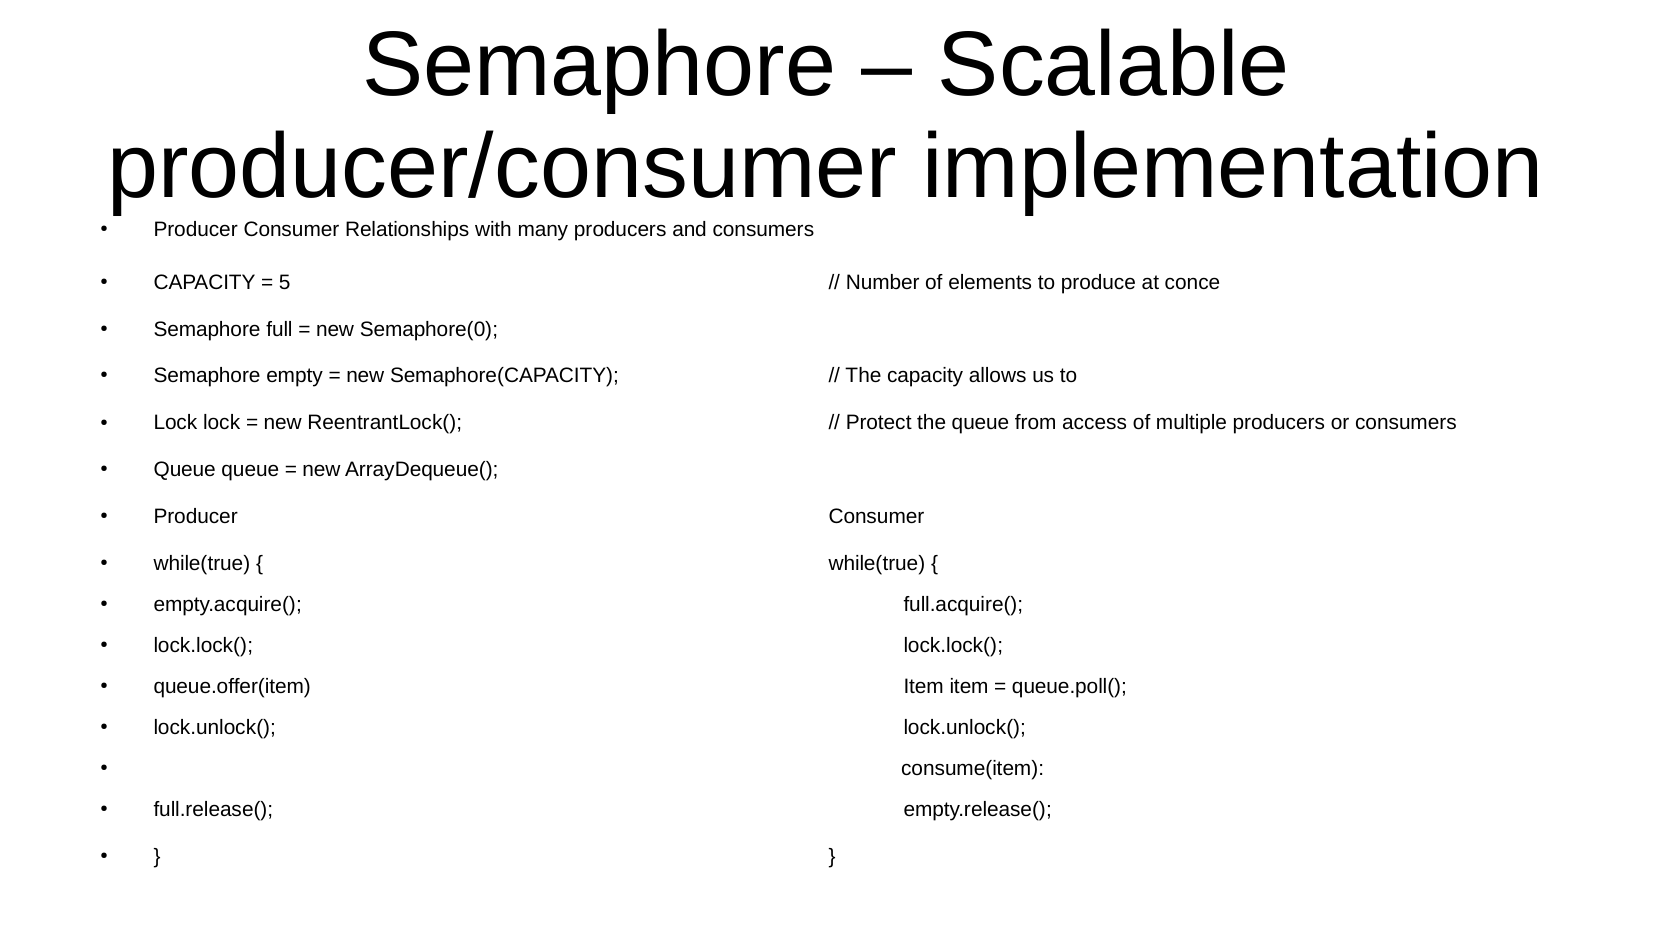

# Semaphore – Scalable producer/consumer implementation
Producer Consumer Relationships with many producers and consumers
CAPACITY = 5								// Number of elements to produce at conce
Semaphore full = new Semaphore(0);
Semaphore empty = new Semaphore(CAPACITY);			// The capacity allows us to
Lock lock = new ReentrantLock(); 					// Protect the queue from access of multiple producers or consumers
Queue queue = new ArrayDequeue();
Producer								Consumer
while(true) {							 	while(true) {
empty.acquire(); 	 	 	 	 	 			full.acquire();
lock.lock(); 									lock.lock();
queue.offer(item)								Item item = queue.poll();
lock.unlock();									lock.unlock();
 consume(item):
full.release();				 		 	 	 	empty.release();
}			 		 	 	 	 	}